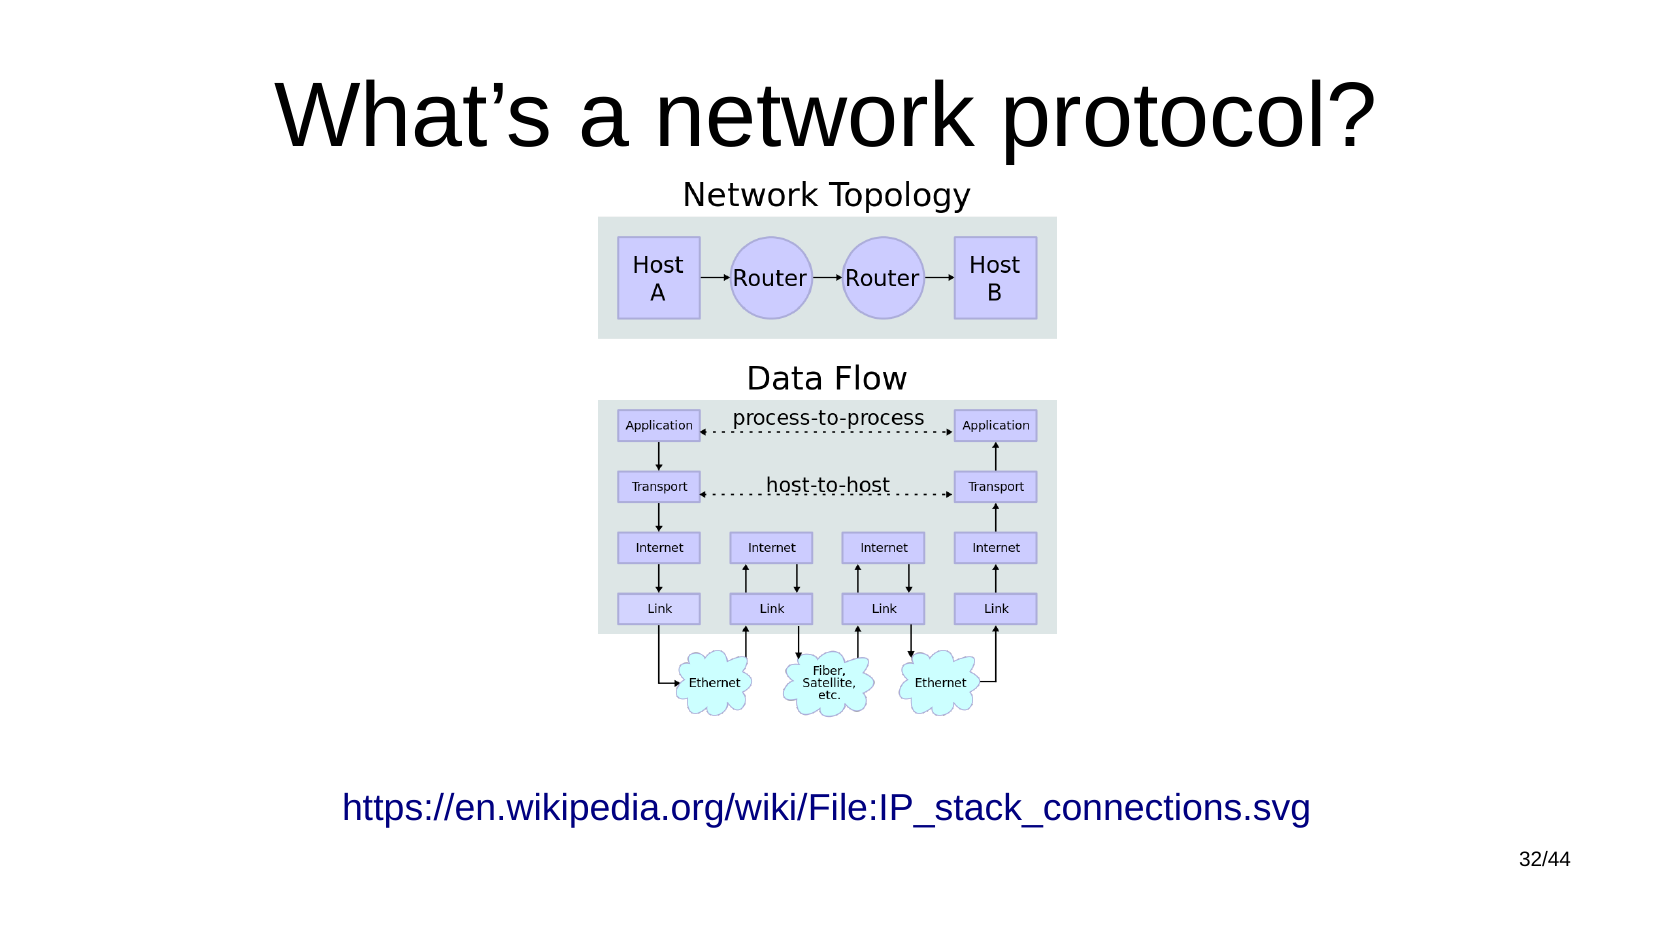

# What’s a network protocol?
https://en.wikipedia.org/wiki/File:IP_stack_connections.svg
32